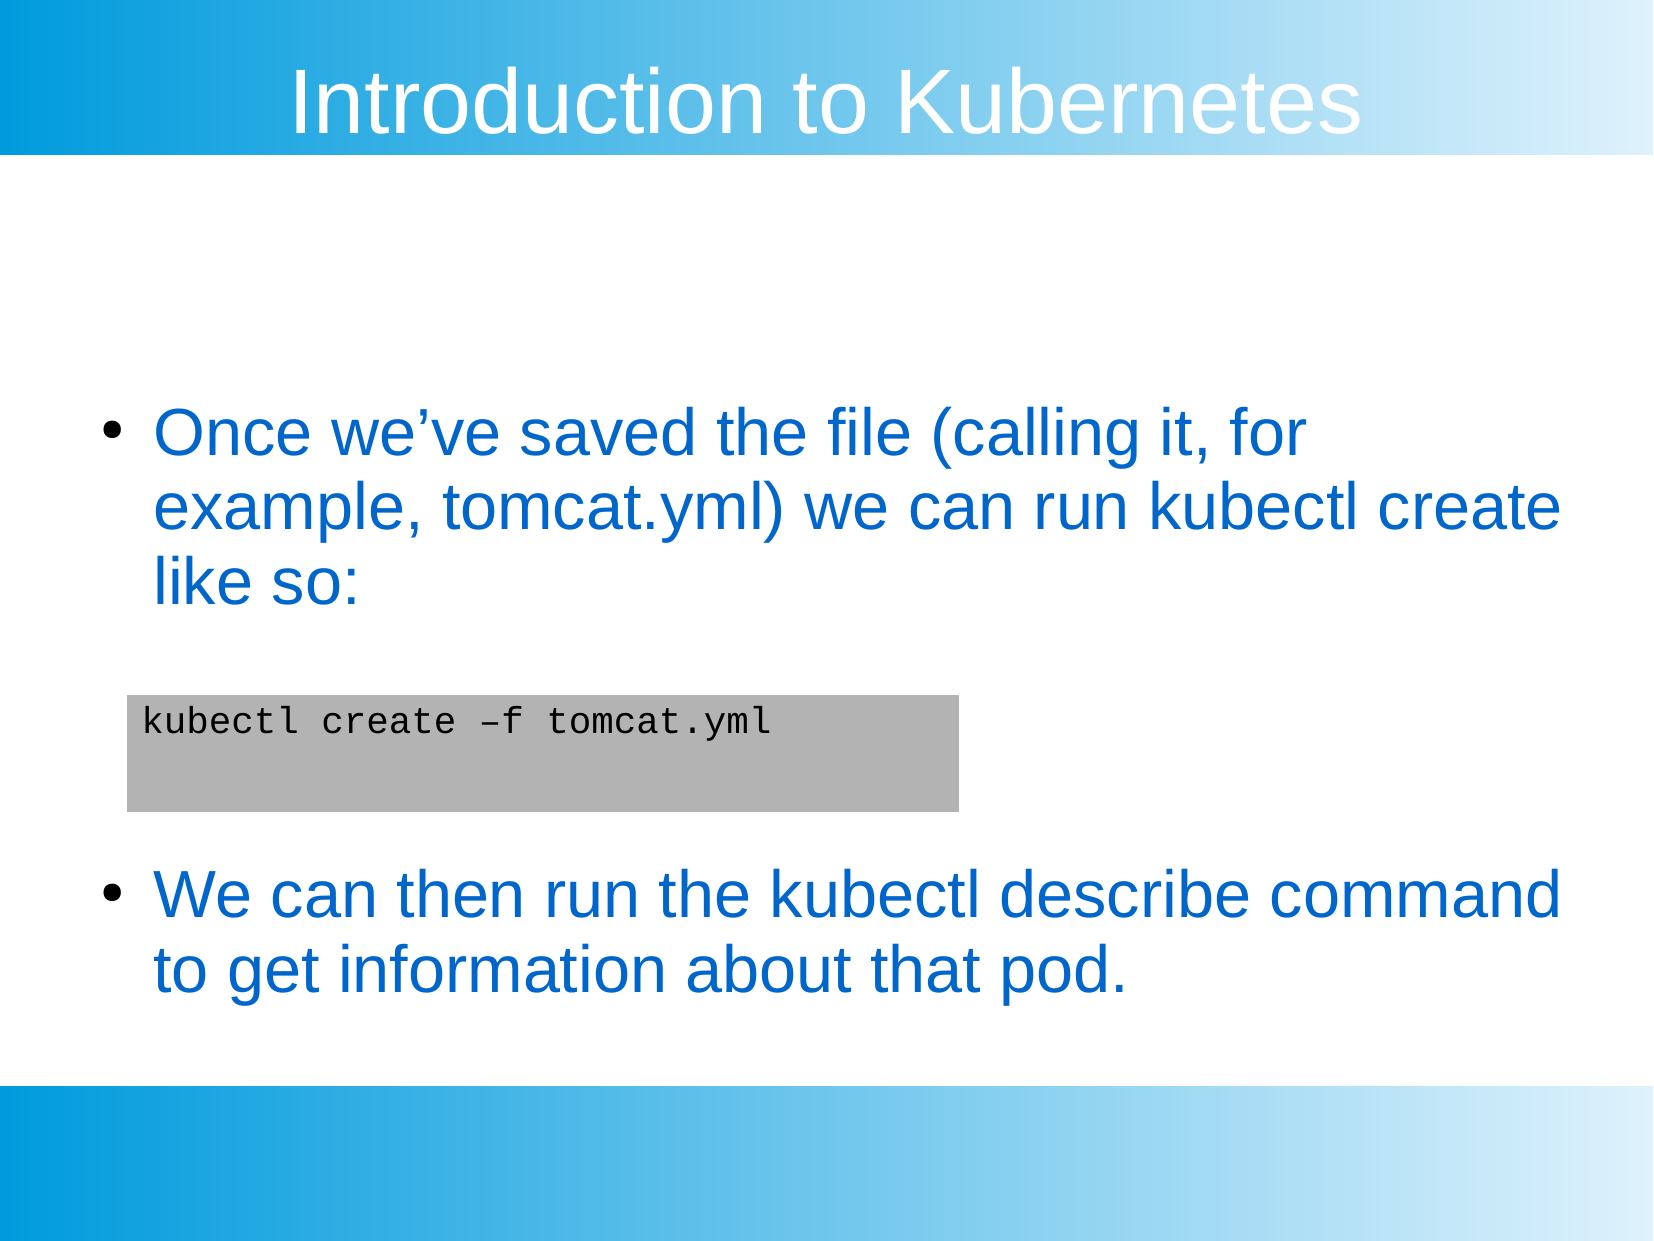

# Introduction to Kubernetes
Once we’ve saved the file (calling it, for example, tomcat.yml) we can run kubectl create like so:
We can then run the kubectl describe command to get information about that pod.
| kubectl create –f tomcat.yml |
| --- |